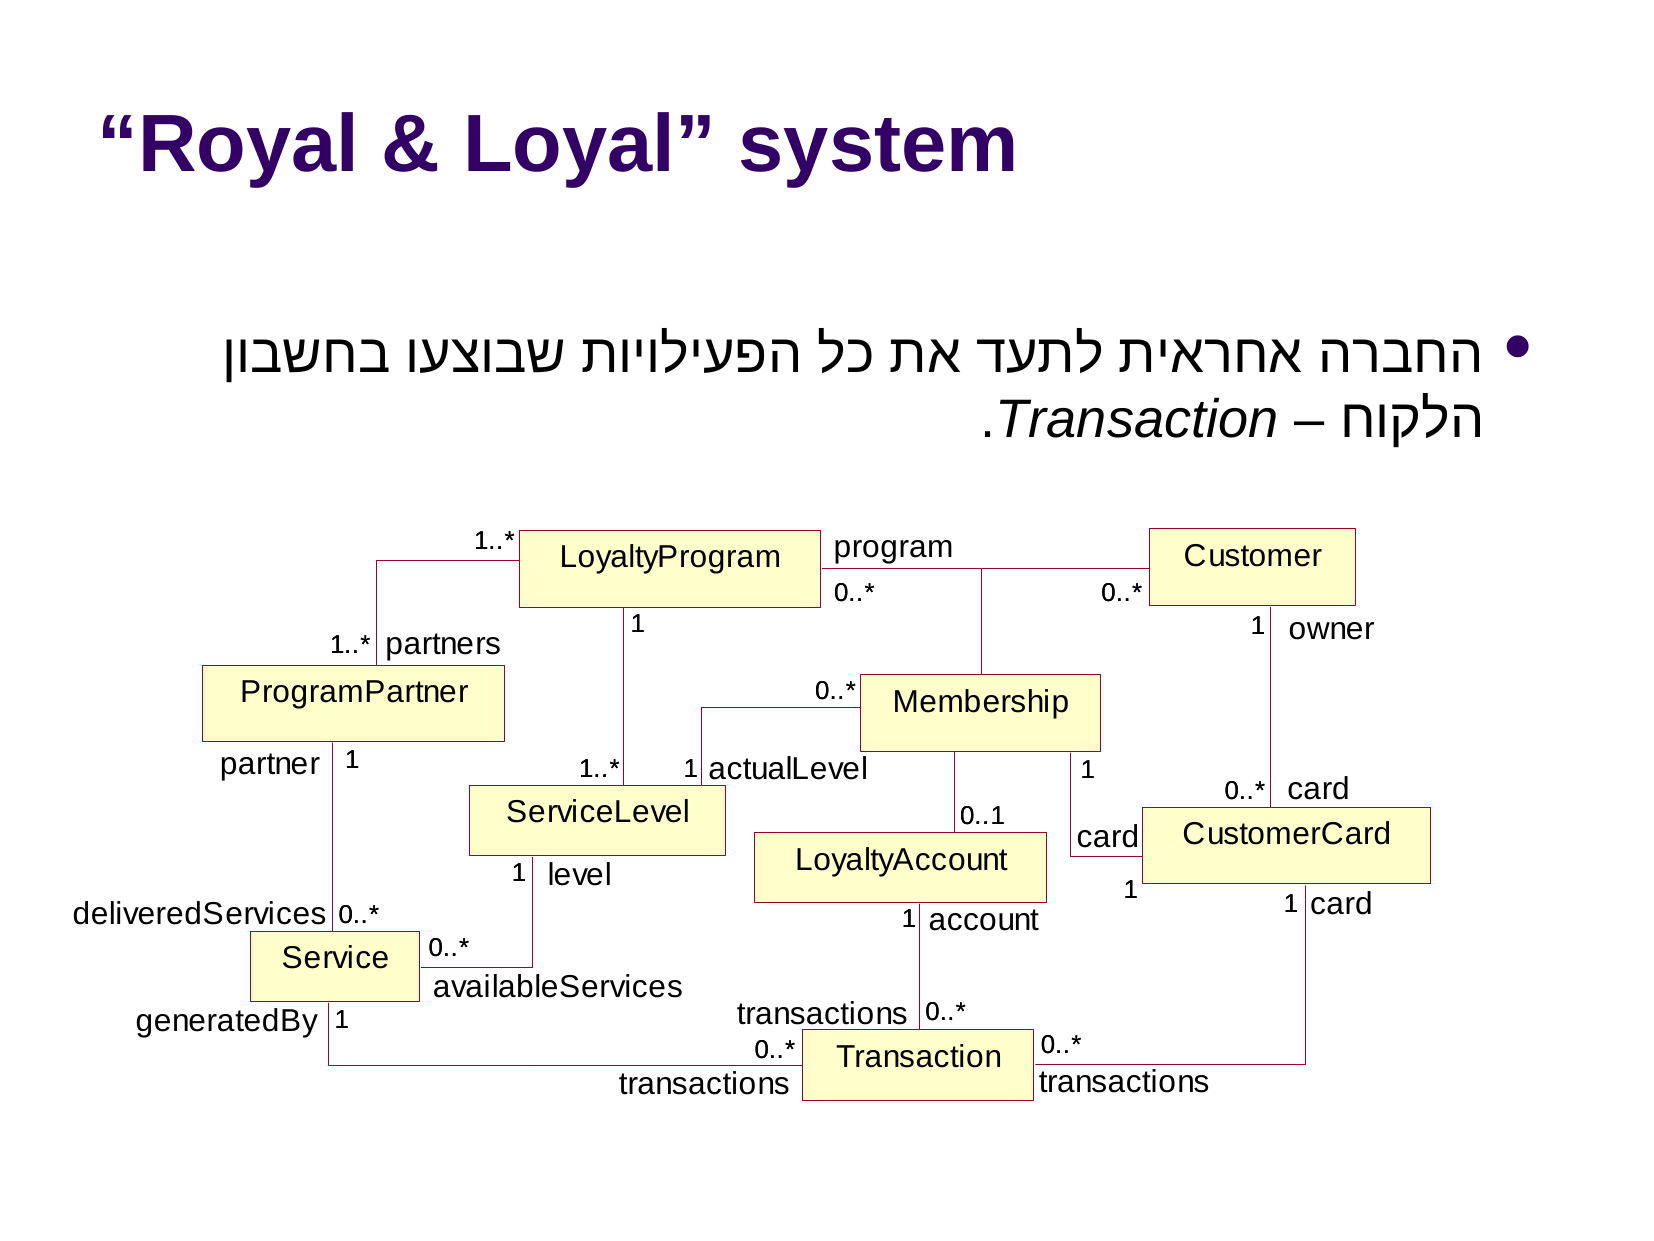

# “Royal & Loyal” system
החברה אחראית לתעד את כל הפעילויות שבוצעו בחשבון הלקוח – Transaction.